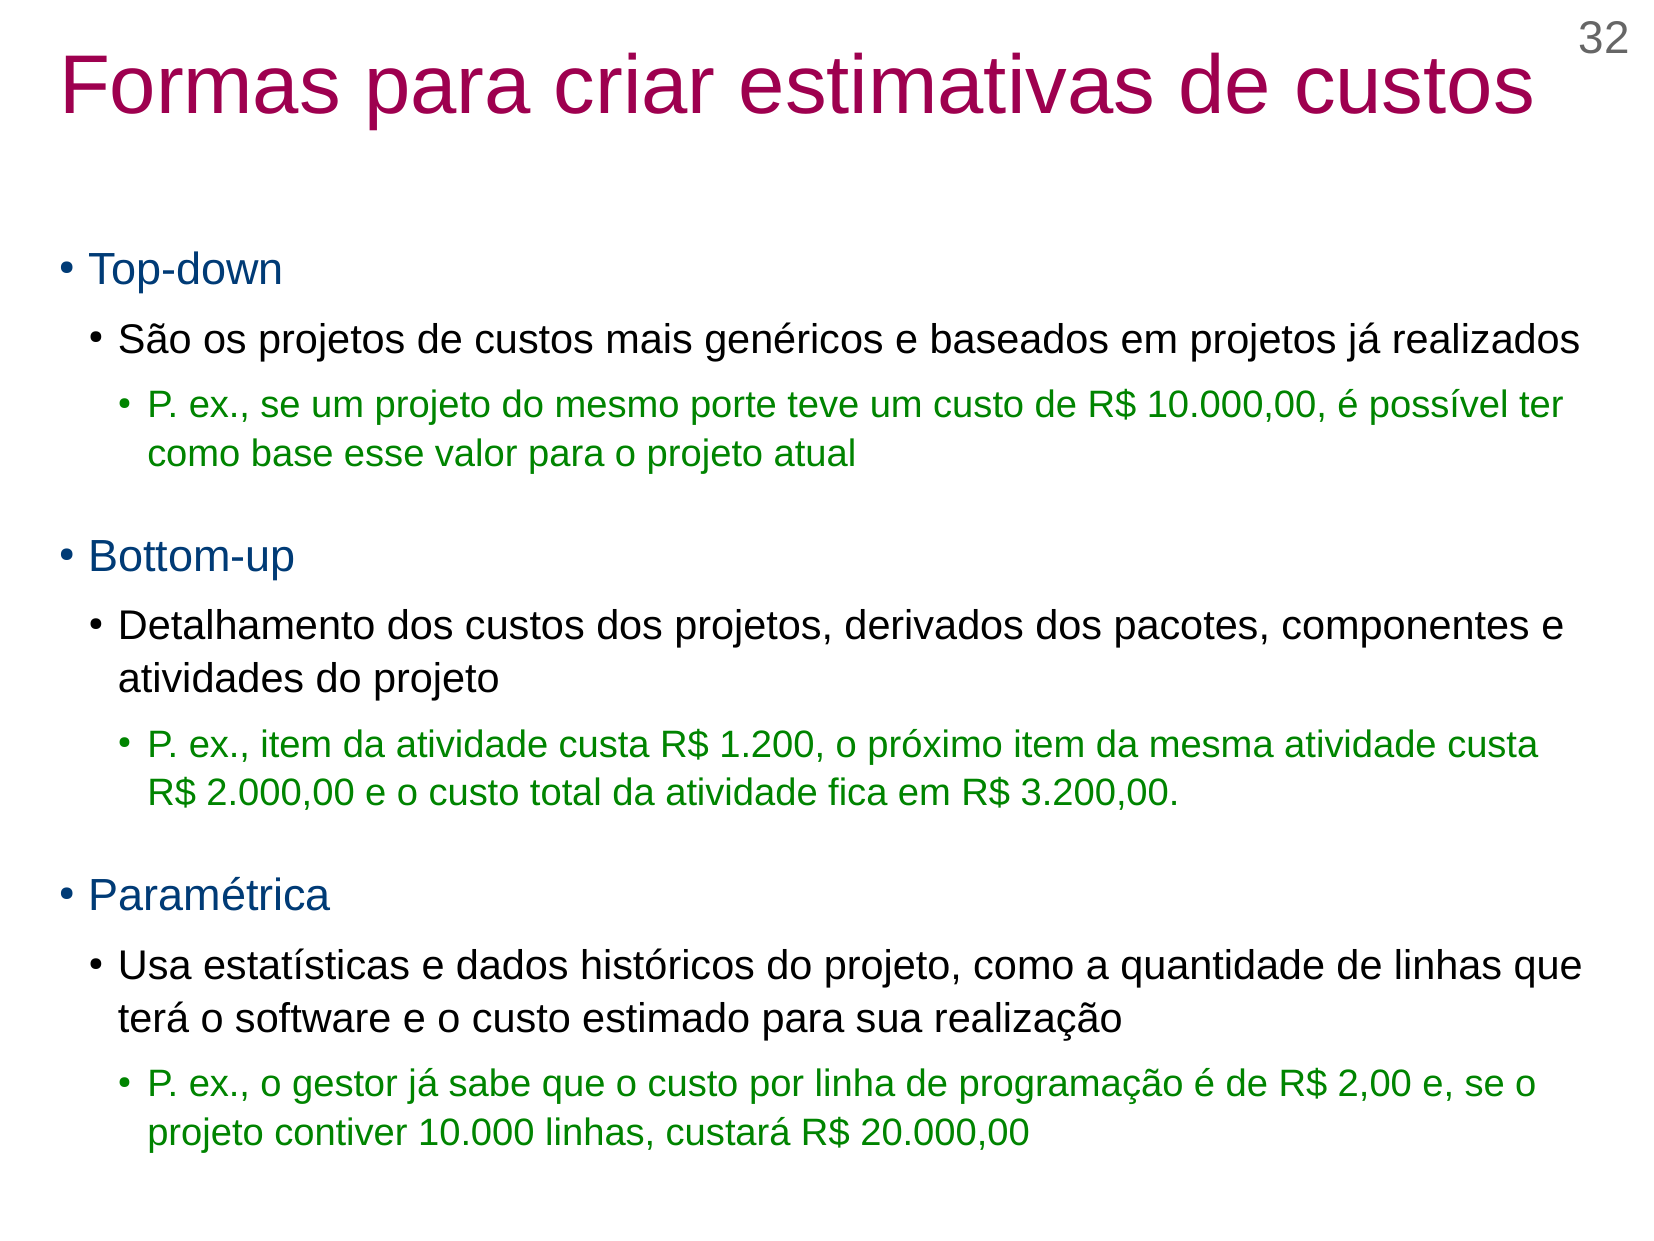

32
# Formas para criar estimativas de custos
Top-down
São os projetos de custos mais genéricos e baseados em projetos já realizados
P. ex., se um projeto do mesmo porte teve um custo de R$ 10.000,00, é possível ter como base esse valor para o projeto atual
Bottom-up
Detalhamento dos custos dos projetos, derivados dos pacotes, componentes e atividades do projeto
P. ex., item da atividade custa R$ 1.200, o próximo item da mesma atividade custa R$ 2.000,00 e o custo total da atividade fica em R$ 3.200,00.
Paramétrica
Usa estatísticas e dados históricos do projeto, como a quantidade de linhas que terá o software e o custo estimado para sua realização
P. ex., o gestor já sabe que o custo por linha de programação é de R$ 2,00 e, se o projeto contiver 10.000 linhas, custará R$ 20.000,00